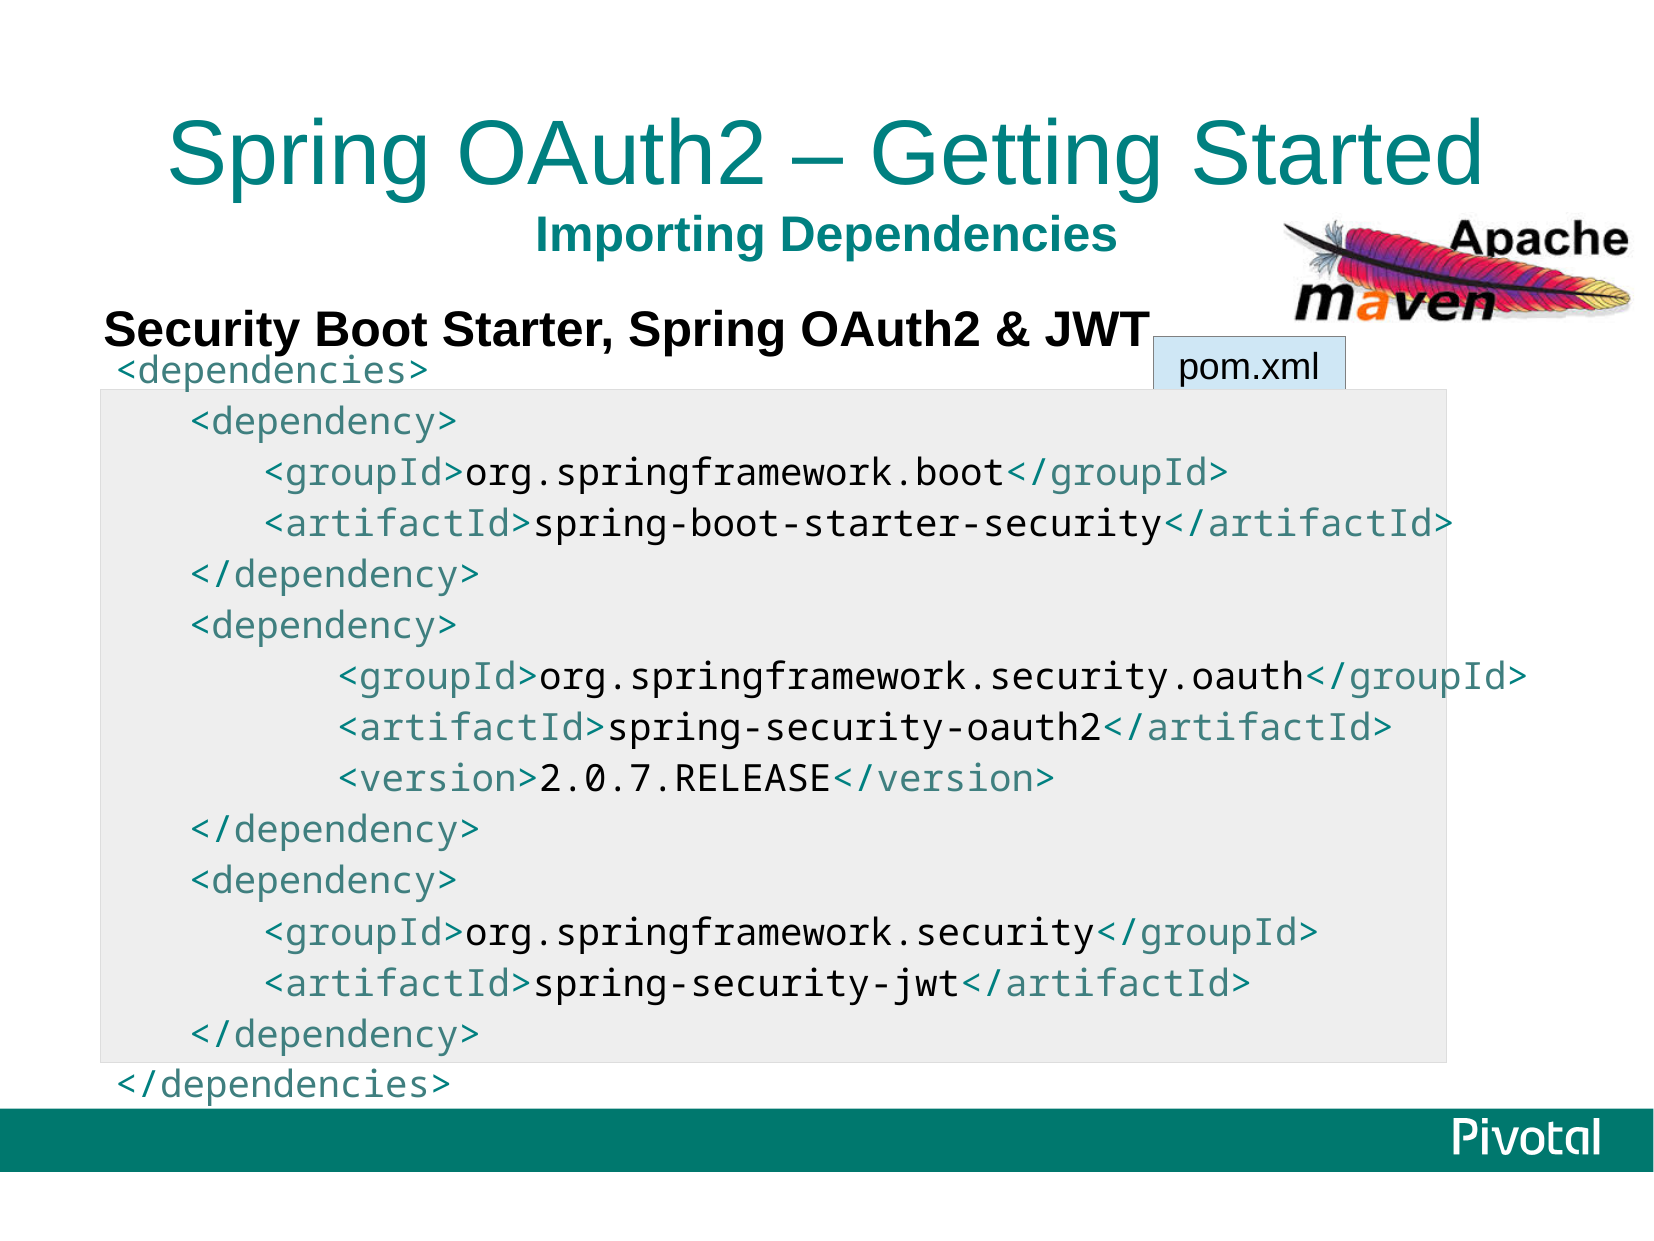

# Spring OAuth2 – Getting Started
Importing Dependencies
Security Boot Starter, Spring OAuth2 & JWT
pom.xml
<dependencies>
	<dependency>
		<groupId>org.springframework.boot</groupId>
		<artifactId>spring-boot-starter-security</artifactId>
	</dependency>
	<dependency>
 	<groupId>org.springframework.security.oauth</groupId>
 	<artifactId>spring-security-oauth2</artifactId>
 	<version>2.0.7.RELEASE</version>
	</dependency>
	<dependency>
		<groupId>org.springframework.security</groupId>
		<artifactId>spring-security-jwt</artifactId>
	</dependency>
</dependencies>